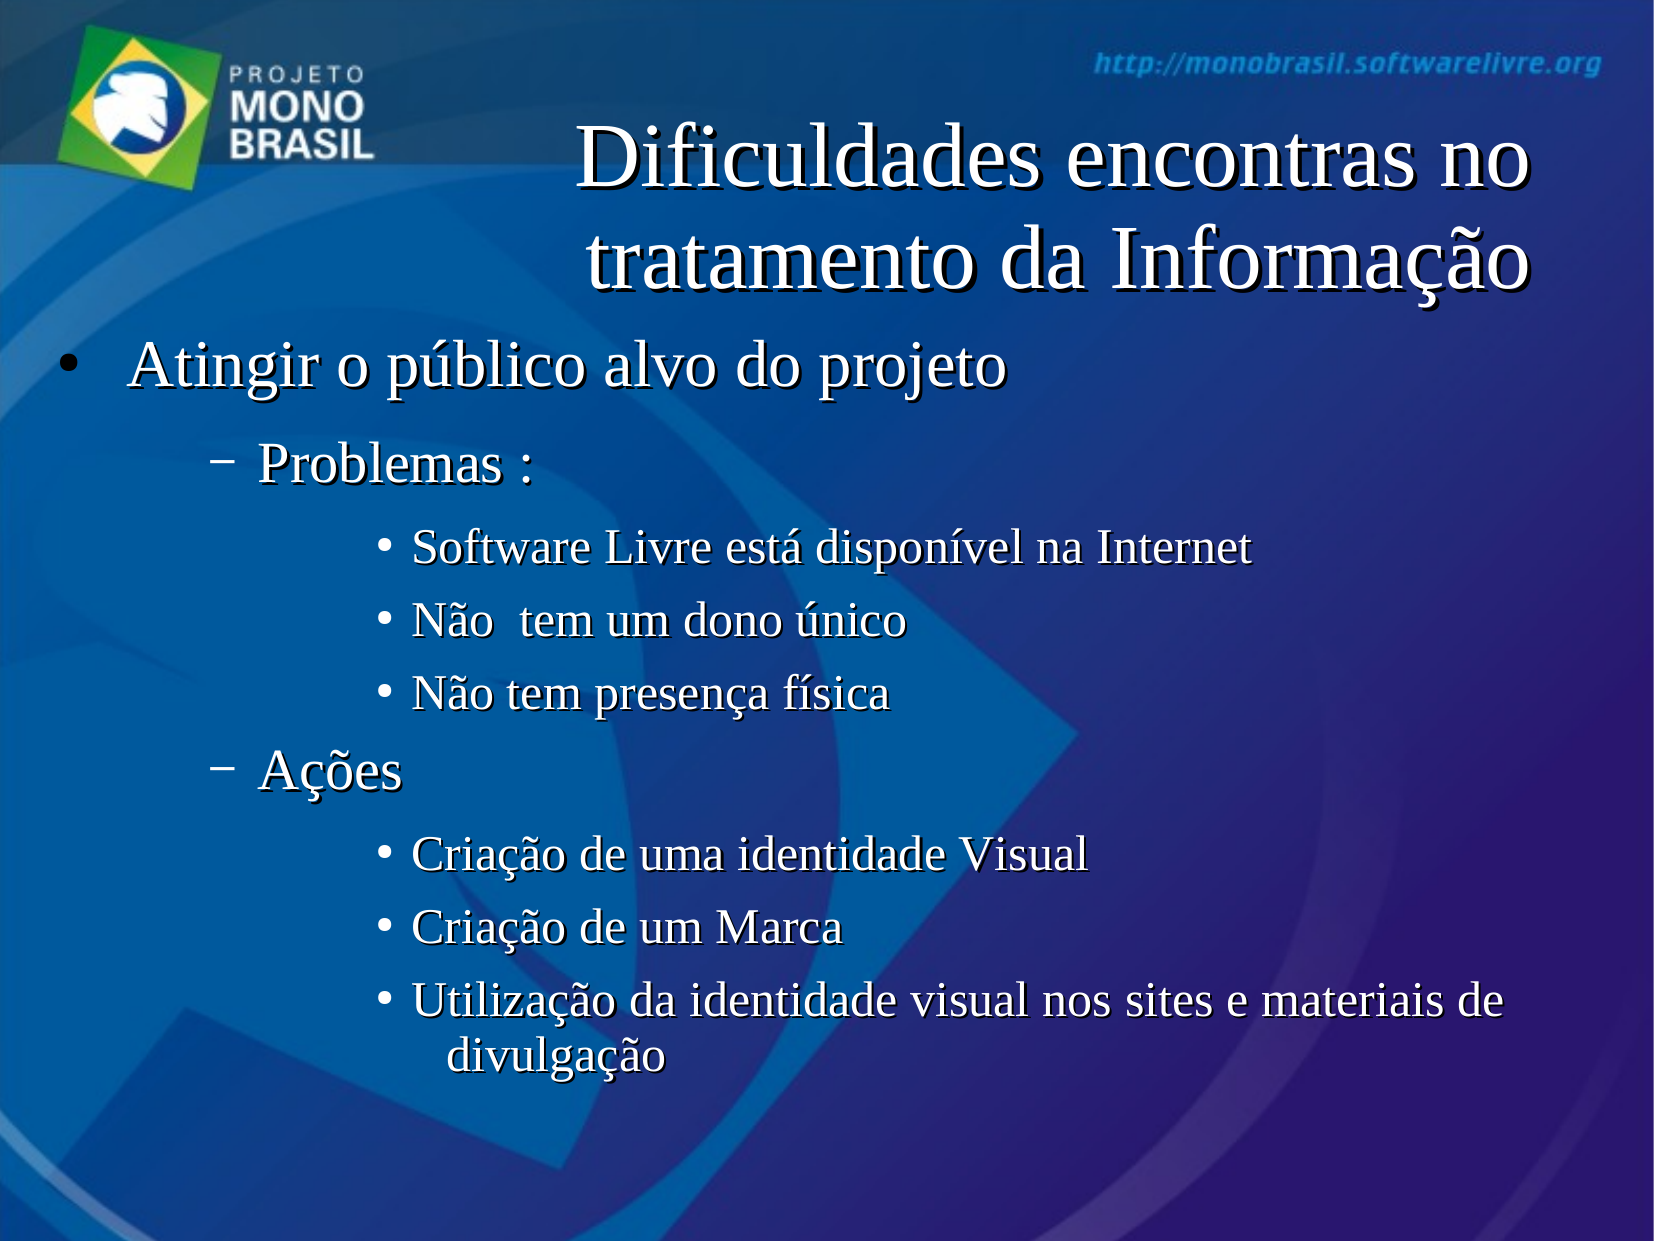

# Dificuldades encontras no tratamento da Informação
 Atingir o público alvo do projeto
Problemas :
Software Livre está disponível na Internet
Não tem um dono único
Não tem presença física
Ações
Criação de uma identidade Visual
Criação de um Marca
Utilização da identidade visual nos sites e materiais de divulgação